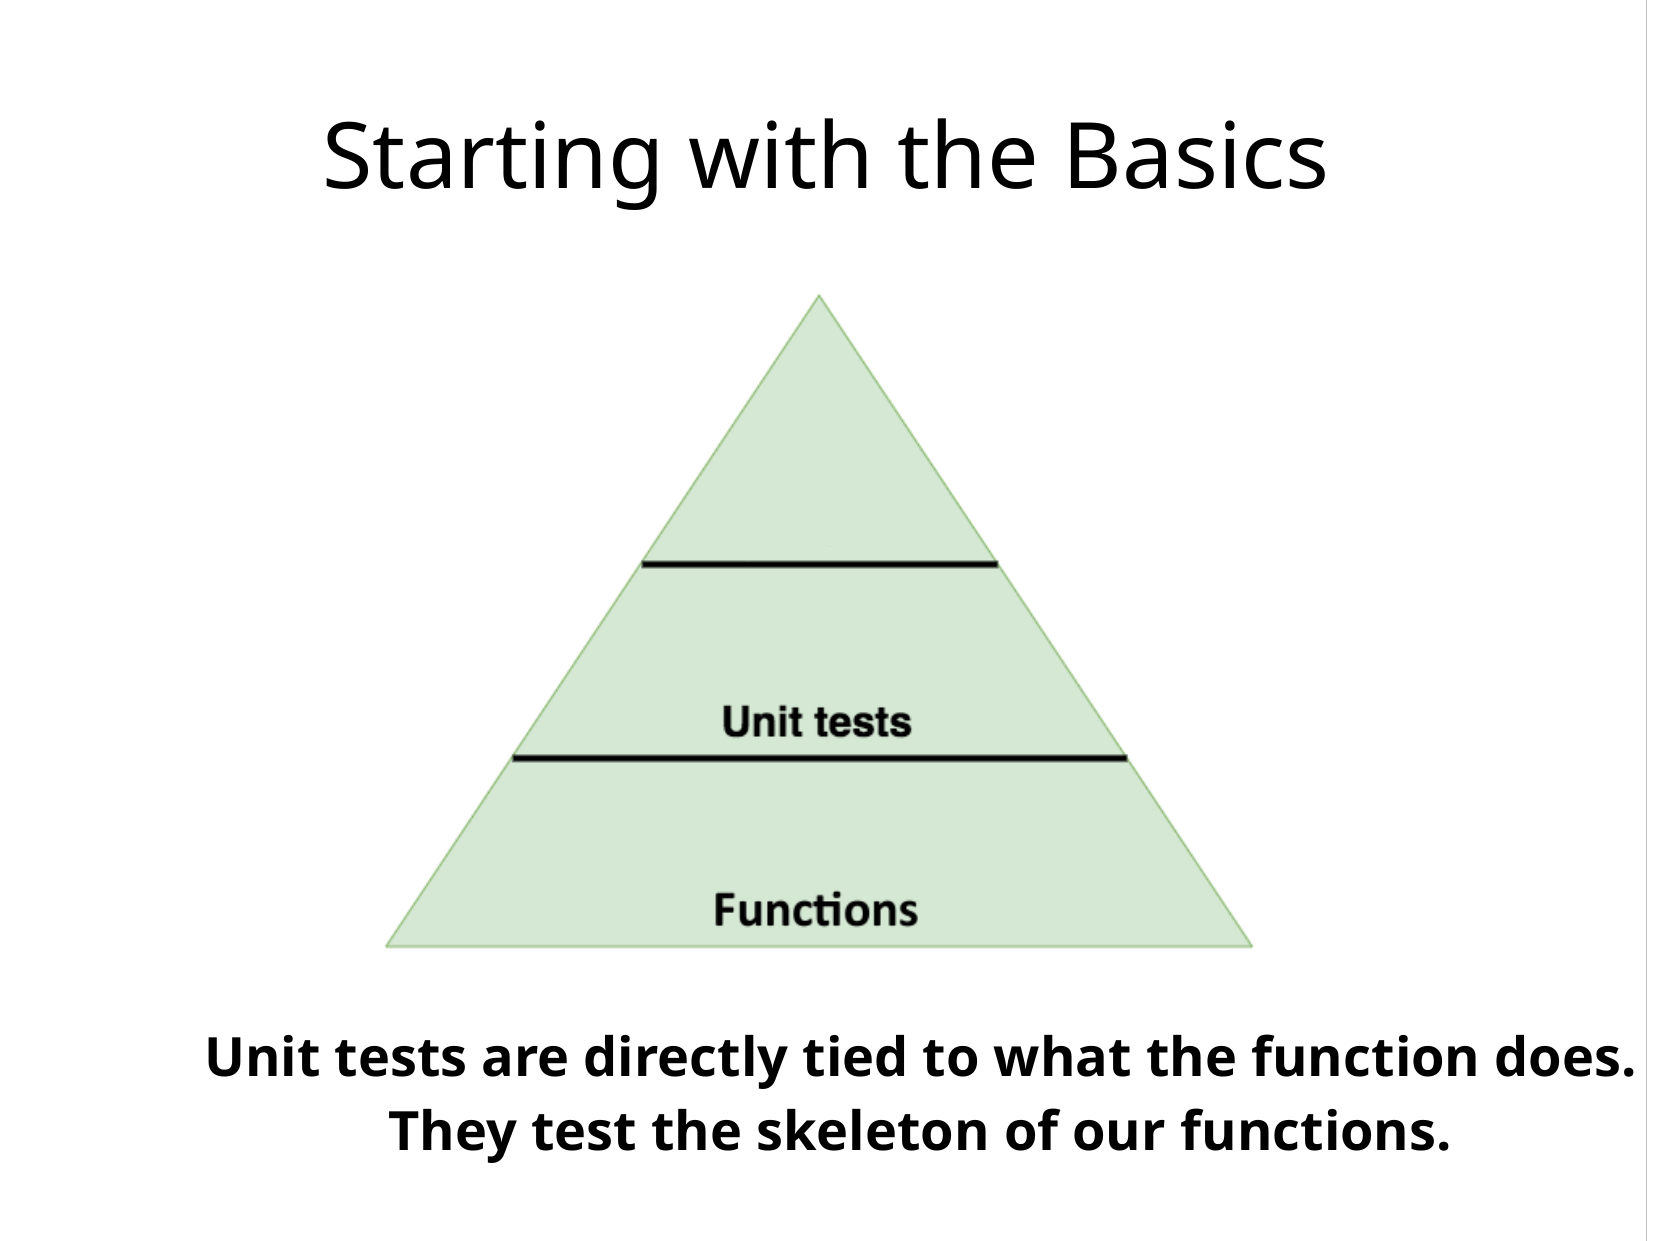

# Starting with the Basics
Unit tests are directly tied to what the function does.
They test the skeleton of our functions.